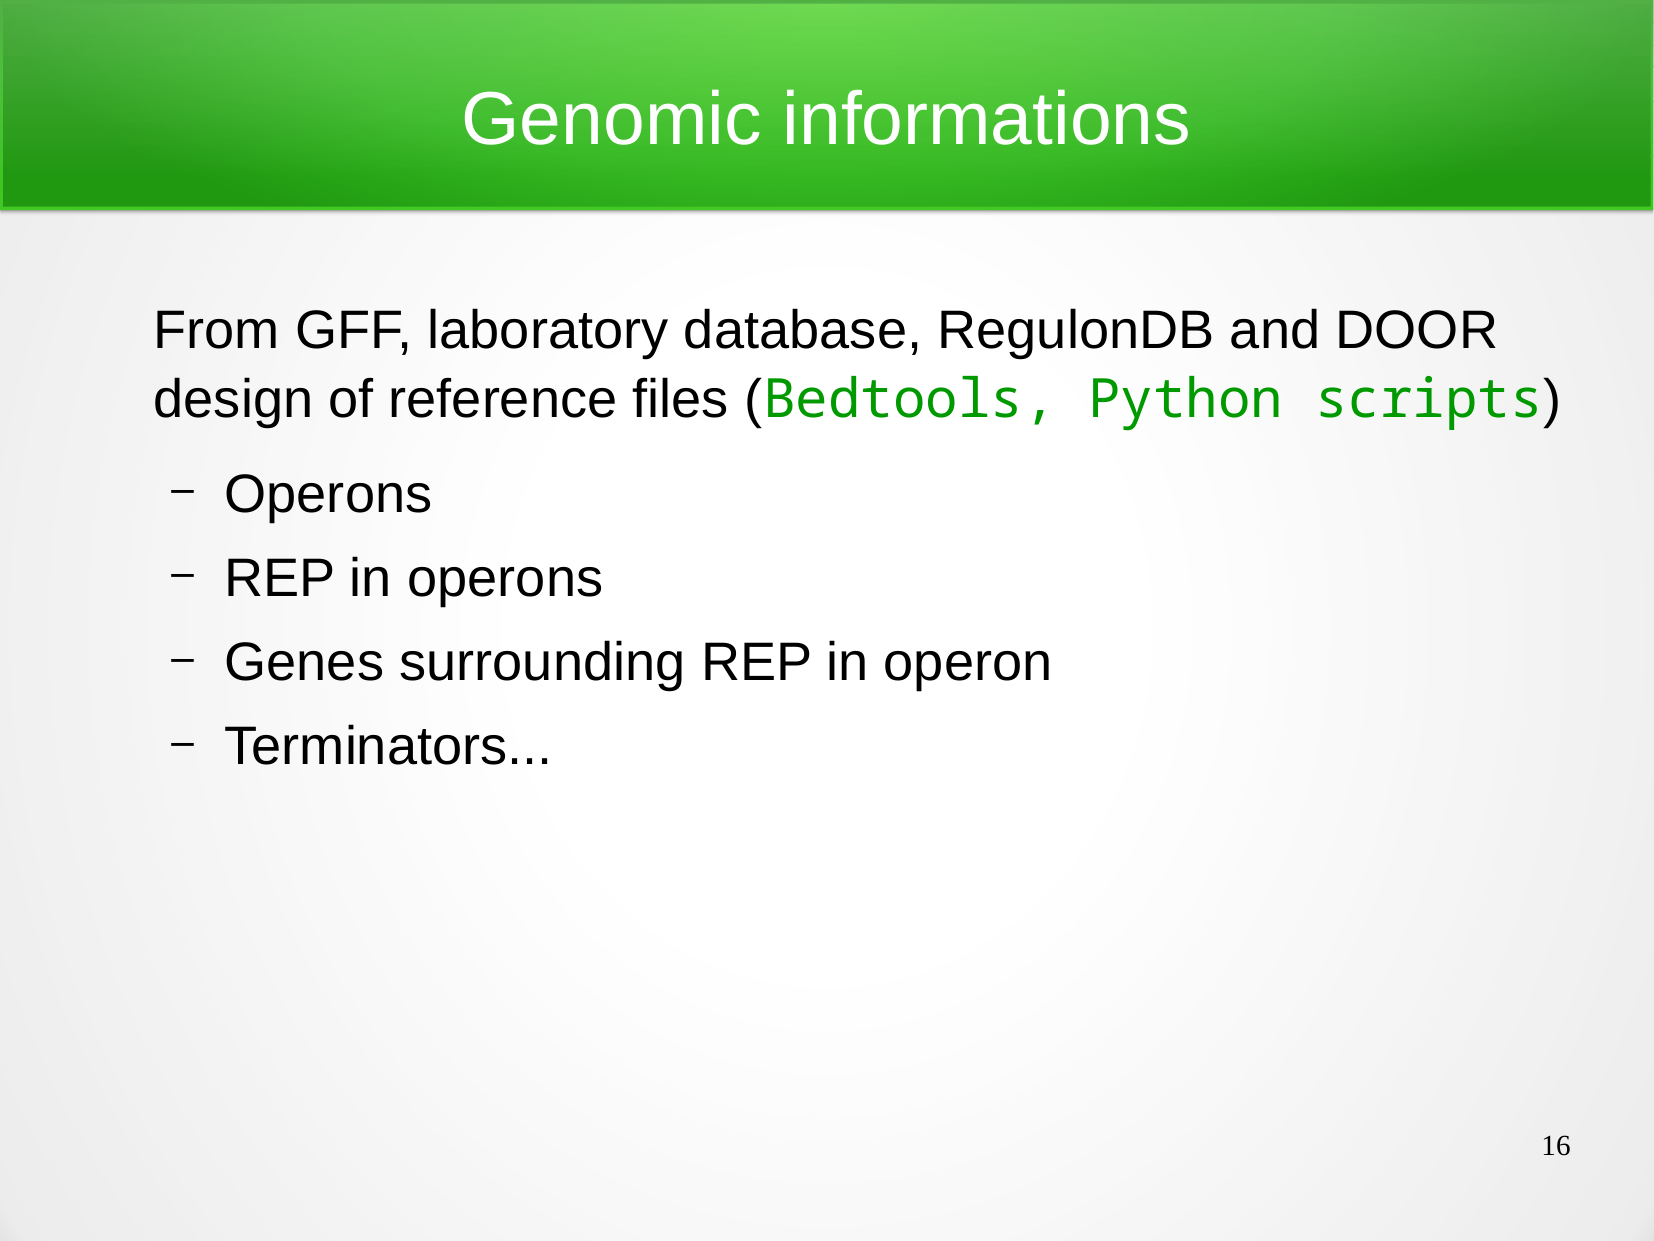

# Genomic informations
From GFF, laboratory database, RegulonDB and DOOR design of reference files (Bedtools, Python scripts)
Operons
REP in operons
Genes surrounding REP in operon
Terminators...
16